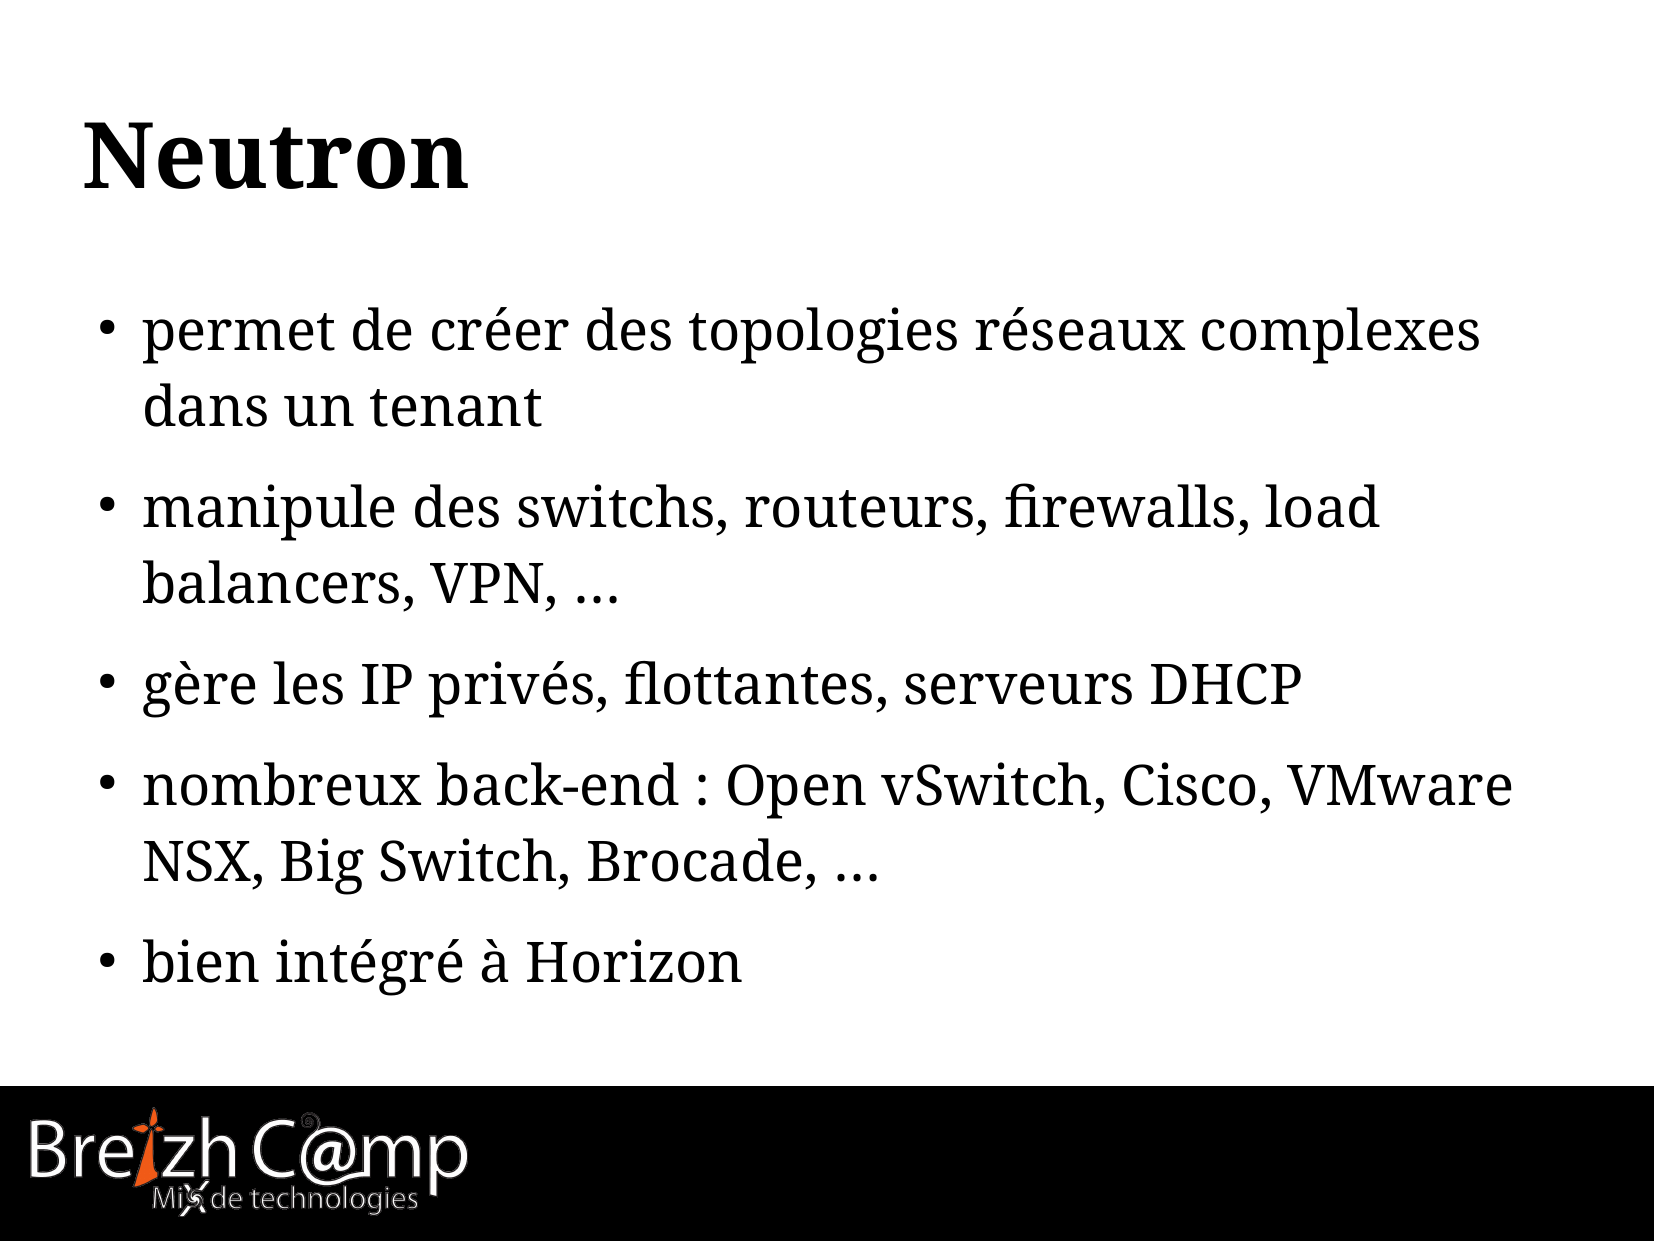

# Neutron
permet de créer des topologies réseaux complexes dans un tenant
manipule des switchs, routeurs, firewalls, load balancers, VPN, …
gère les IP privés, flottantes, serveurs DHCP
nombreux back-end : Open vSwitch, Cisco, VMware NSX, Big Switch, Brocade, …
bien intégré à Horizon
38